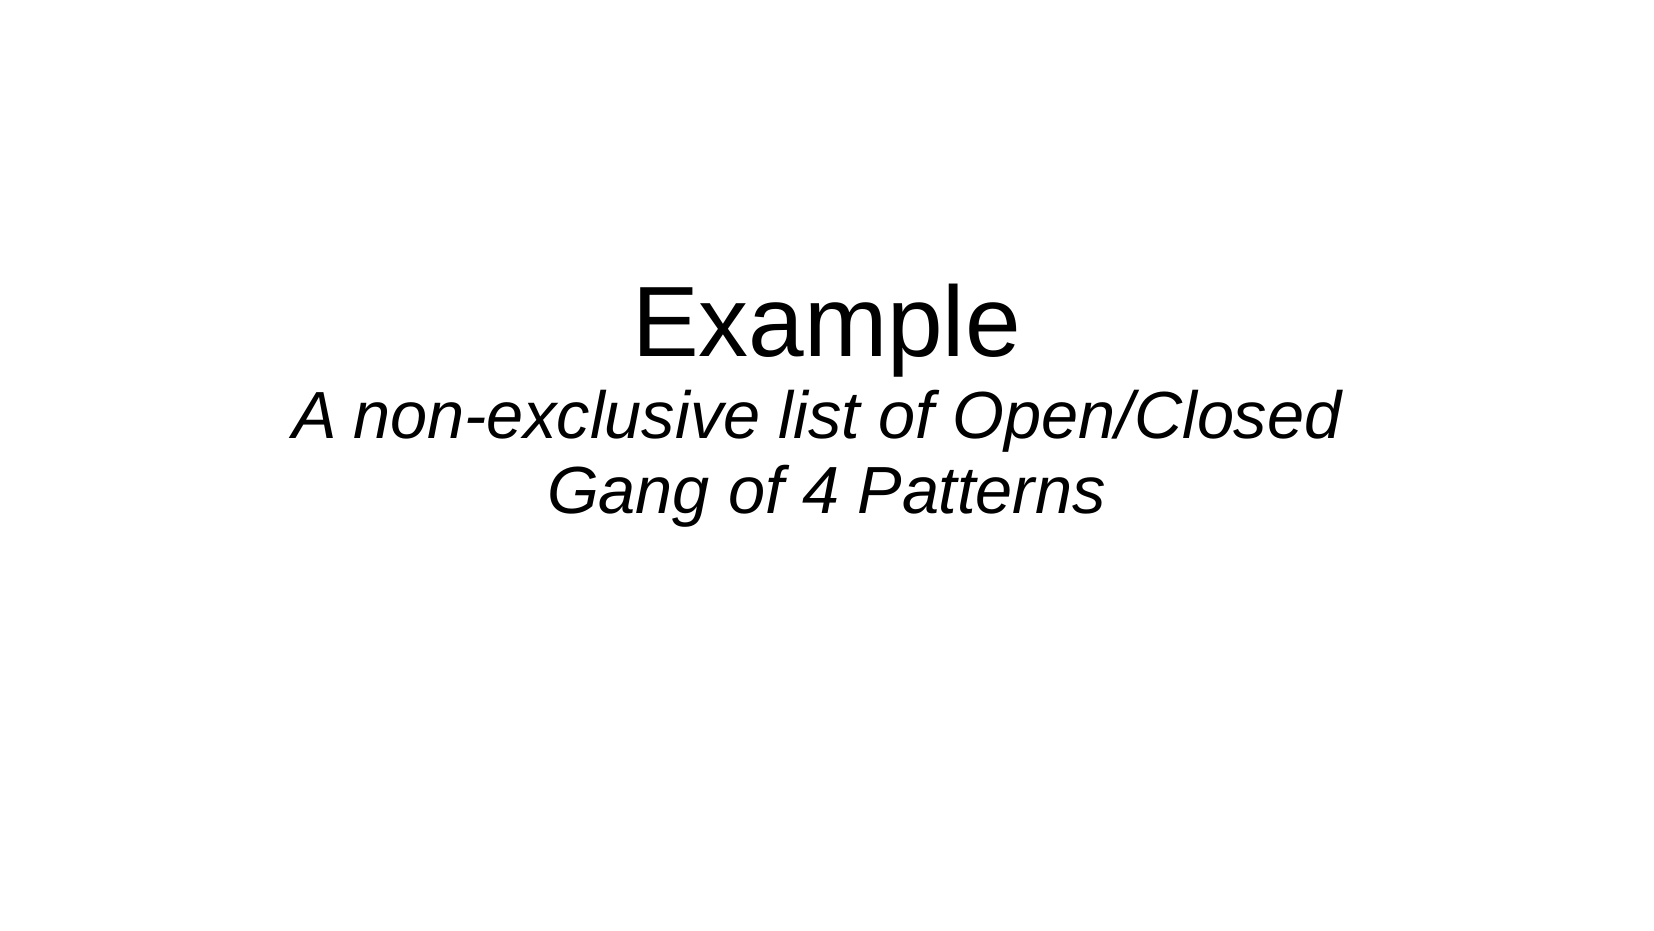

# Example
A non-exclusive list of Open/Closed
Gang of 4 Patterns